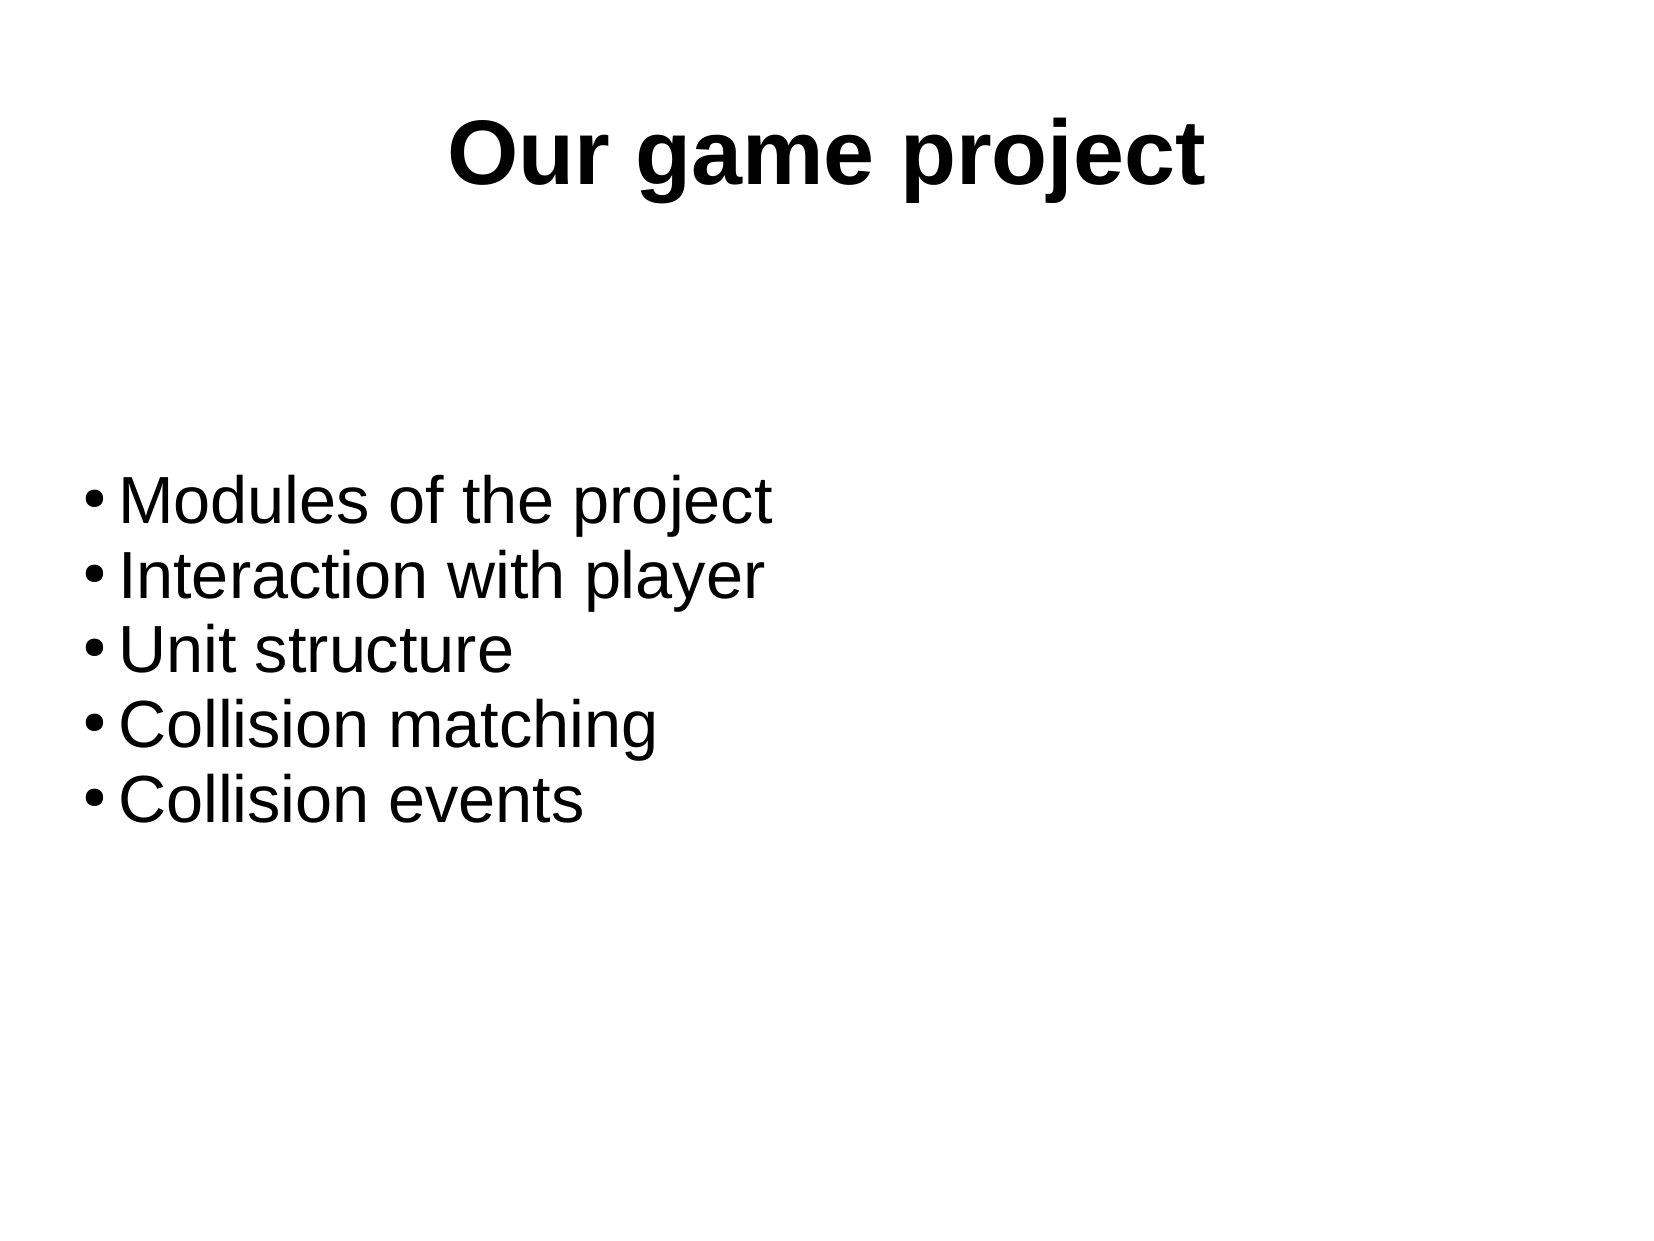

Our game project
# Modules of the project
Interaction with player
Unit structure
Collision matching
Collision events